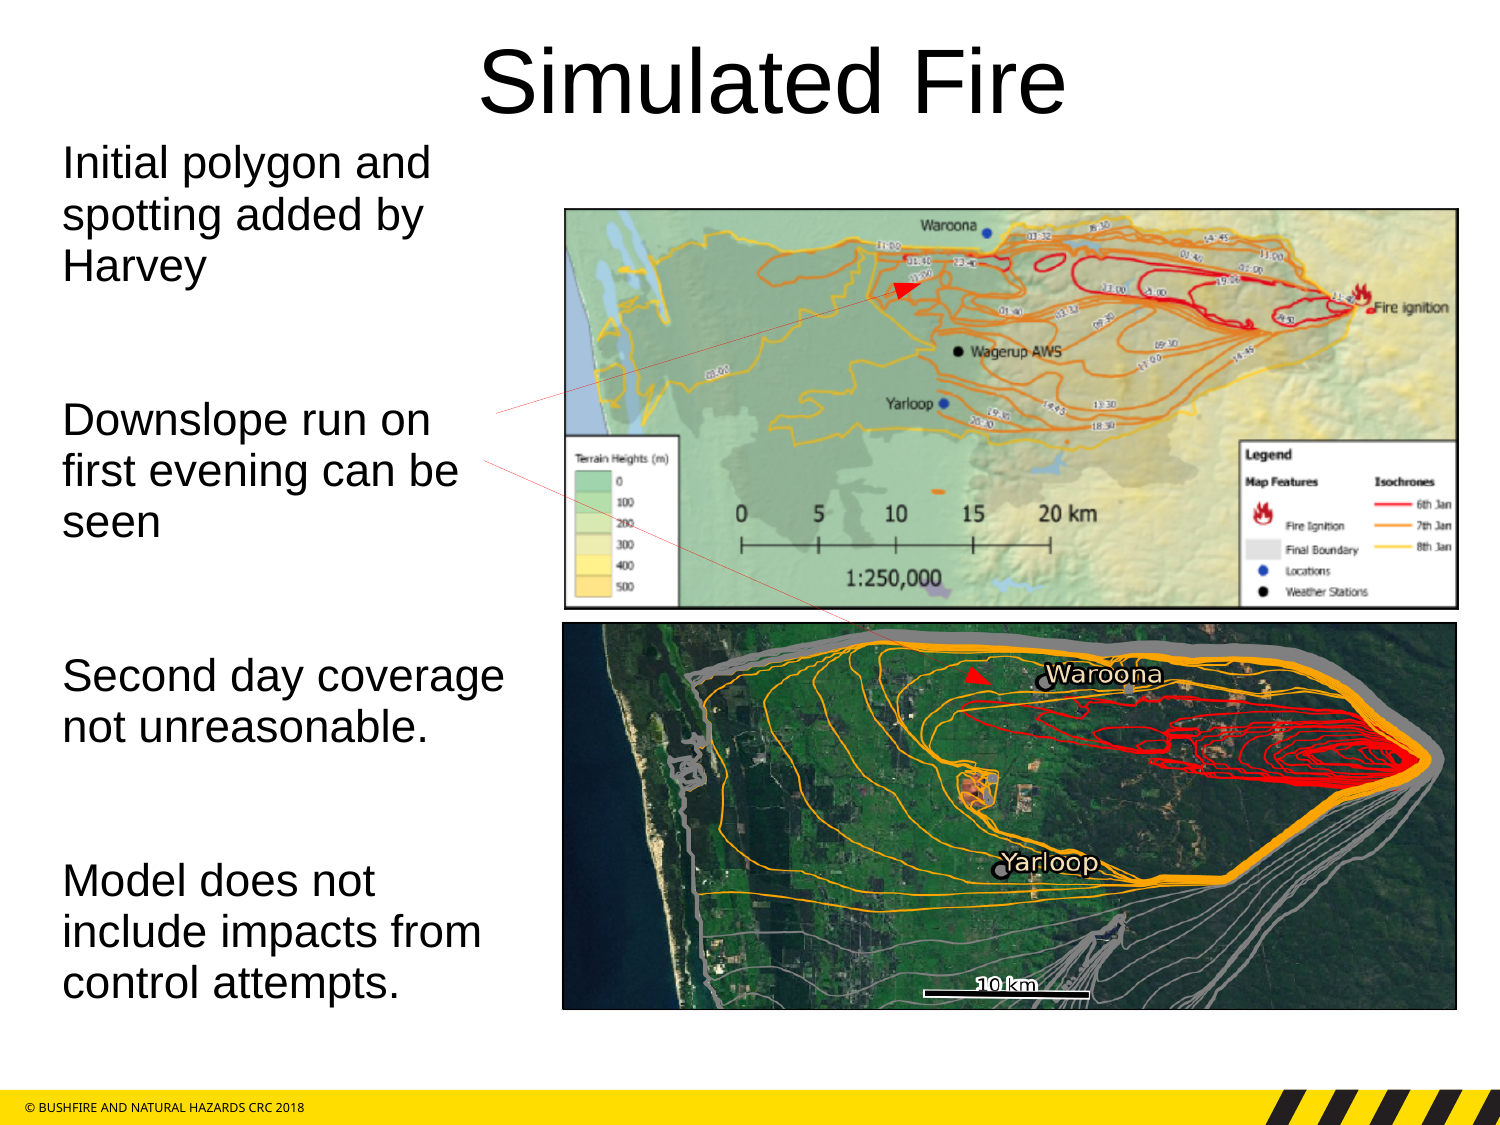

# Simulated Fire
Initial polygon and spotting added by Harvey
Downslope run on first evening can be seen
Second day coverage not unreasonable.
Model does not include impacts from control attempts.